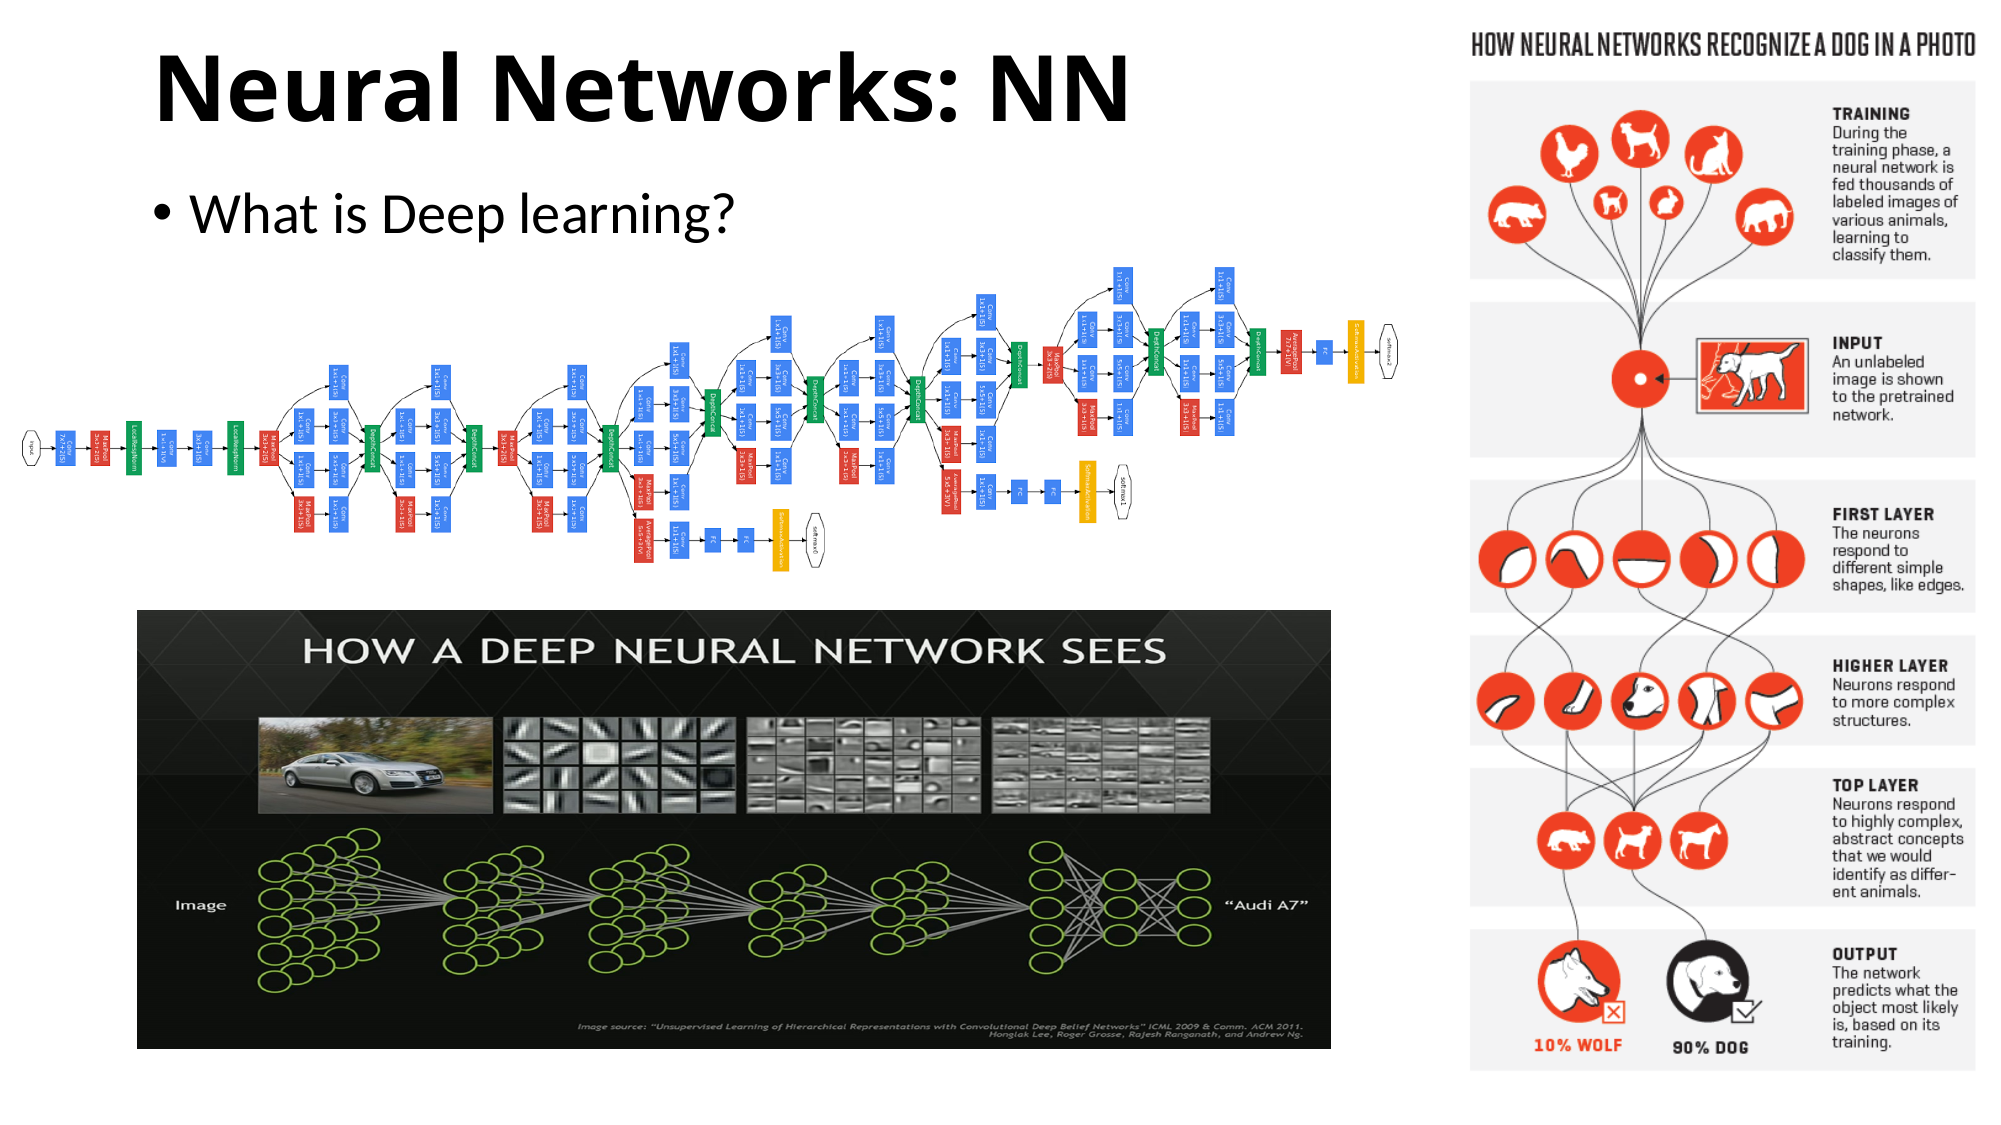

# Neural Networks: NN
What is Deep learning?